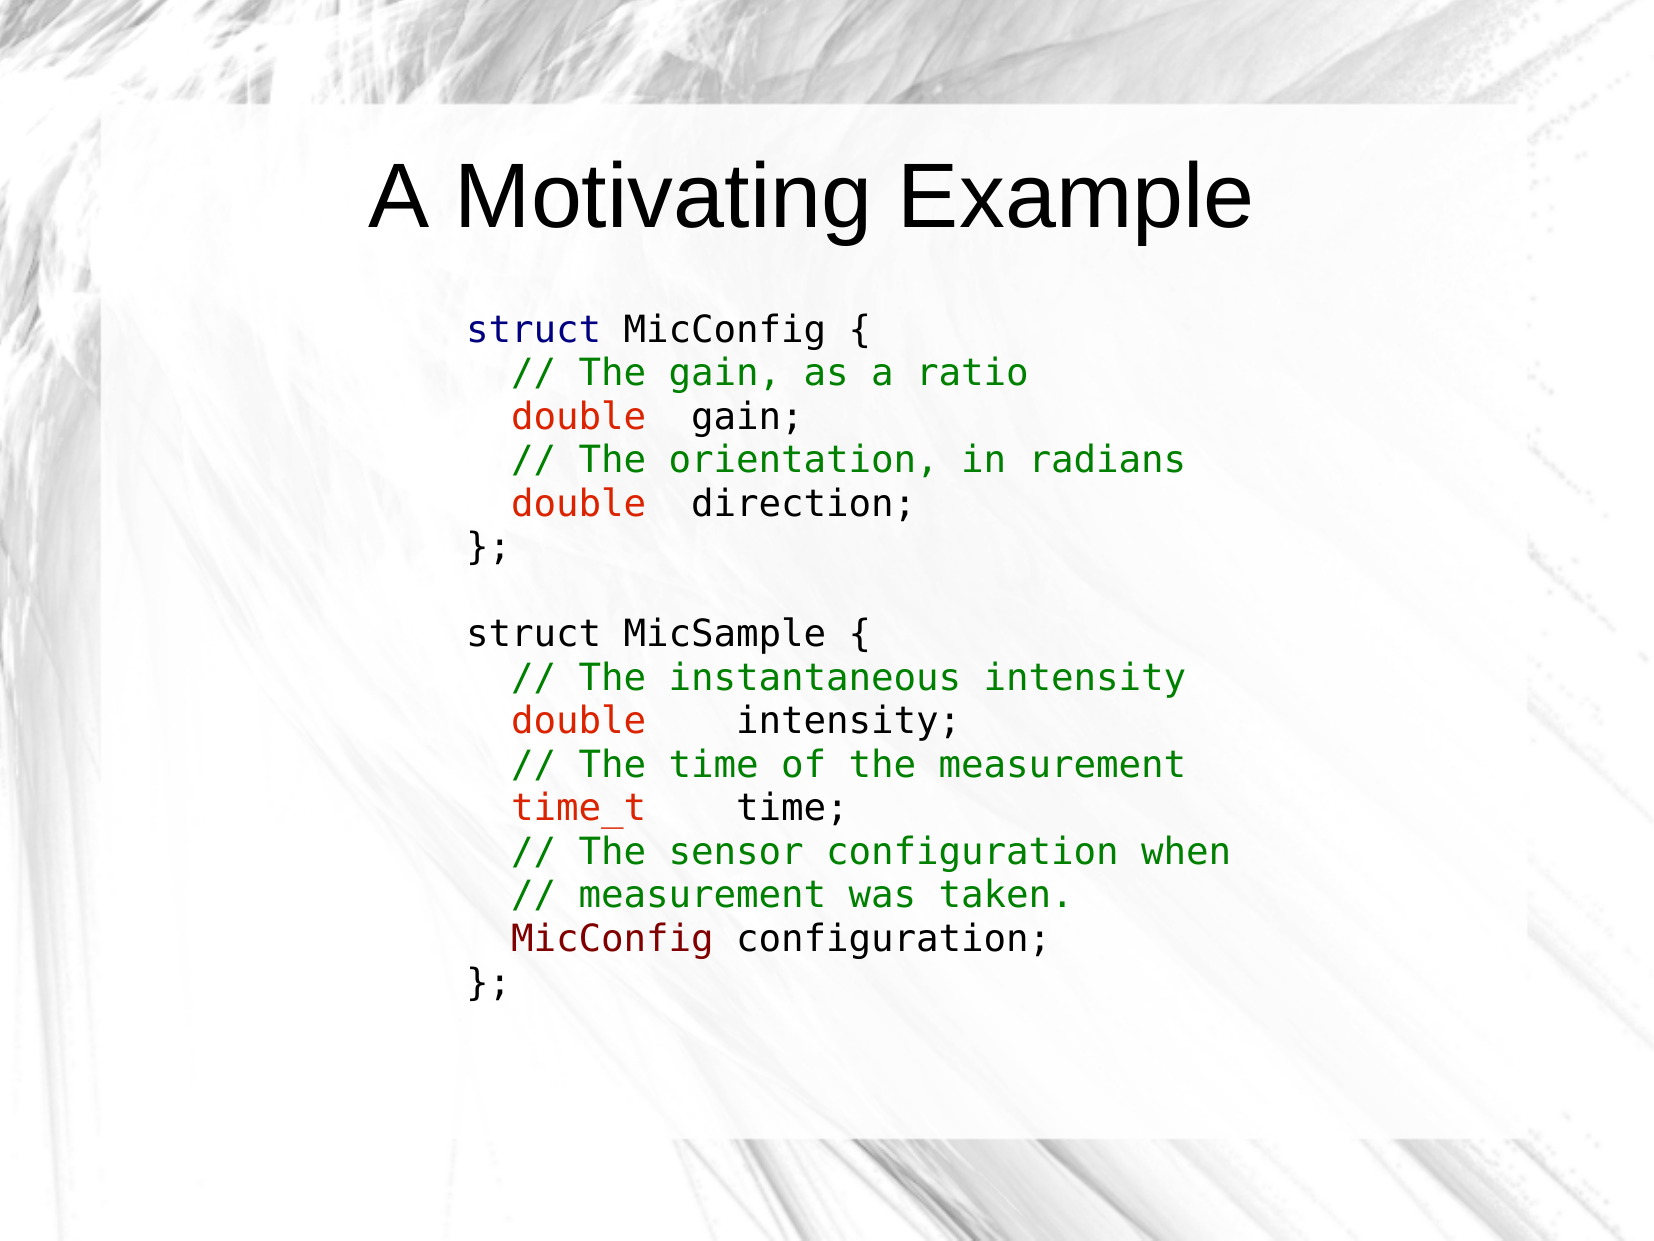

# A Motivating Example
struct MicConfig {
 // The gain, as a ratio
 double gain;
 // The orientation, in radians
 double direction;
};
struct MicSample {
 // The instantaneous intensity
 double intensity;
 // The time of the measurement
 time_t time;
 // The sensor configuration when
 // measurement was taken.
 MicConfig configuration;
};